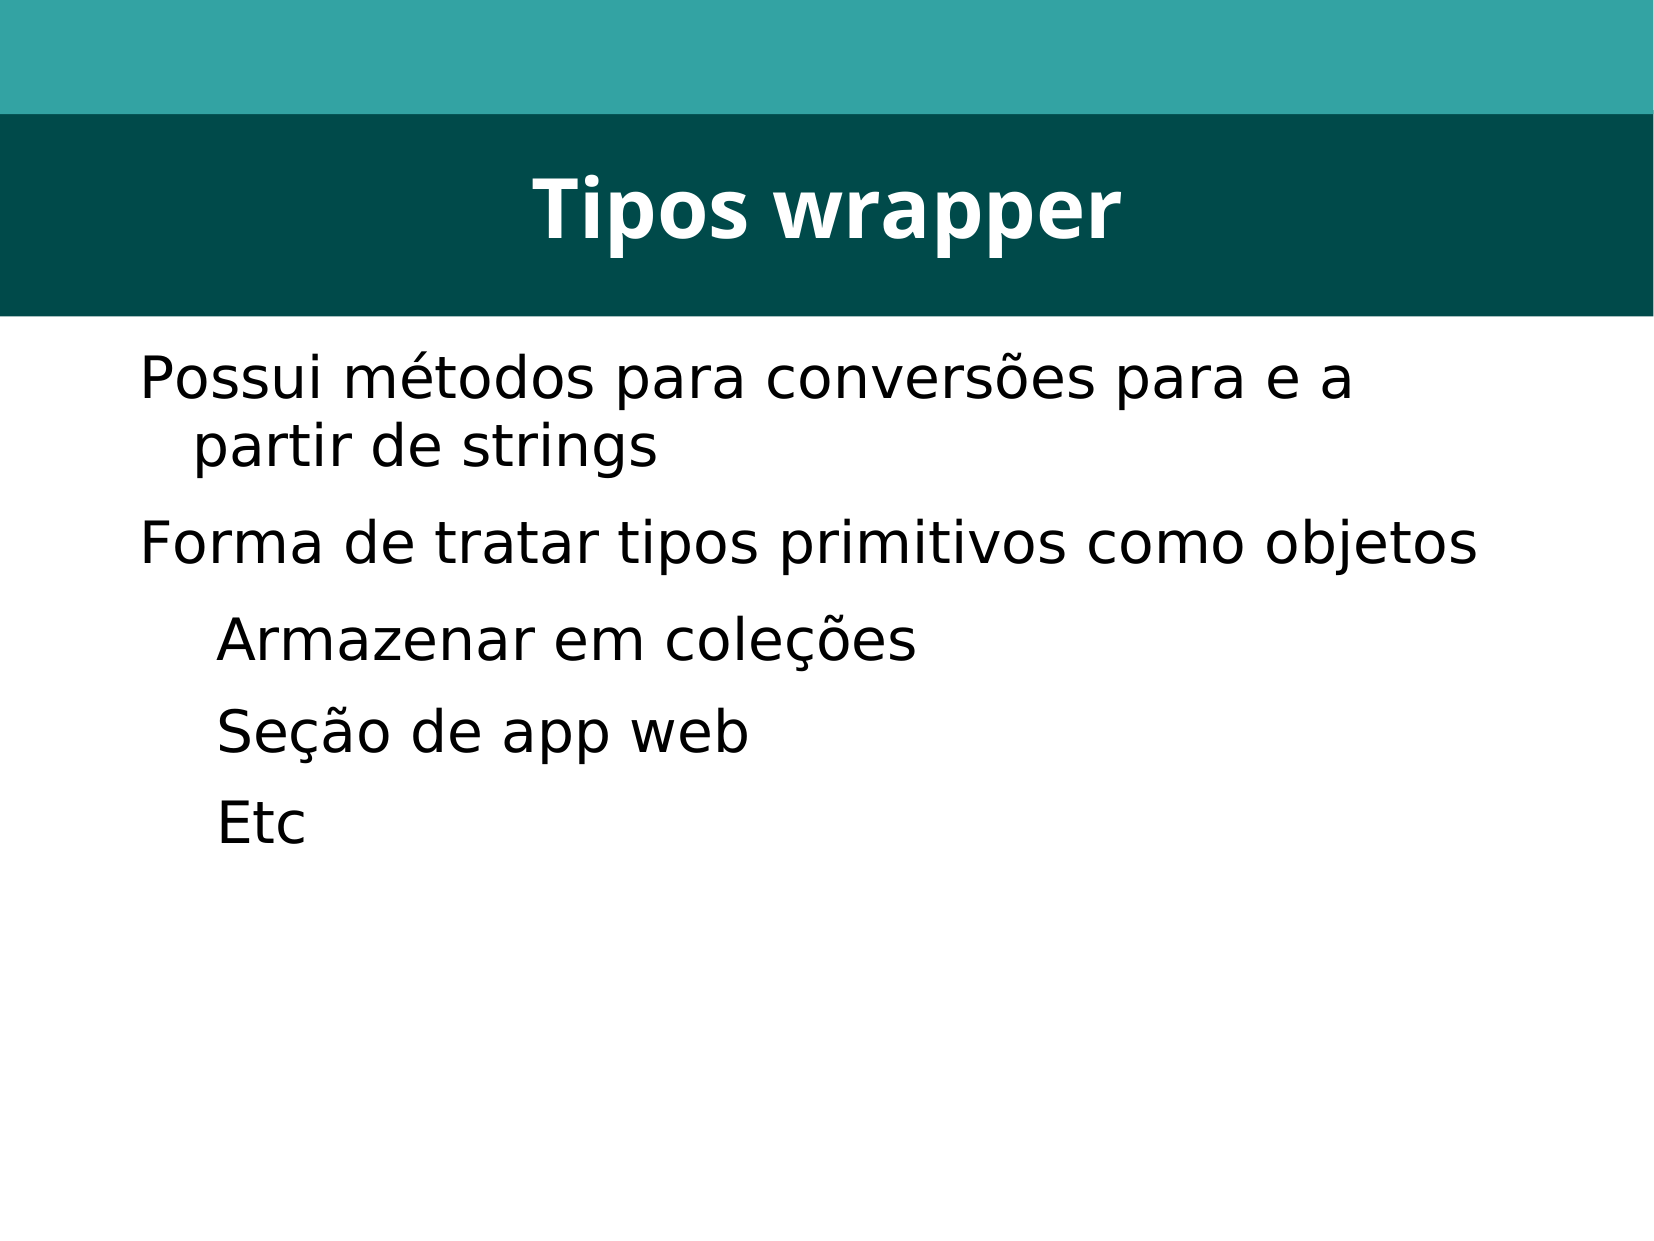

# Tipos wrapper
Possui métodos para conversões para e a partir de strings
Forma de tratar tipos primitivos como objetos
Armazenar em coleções
Seção de app web
Etc